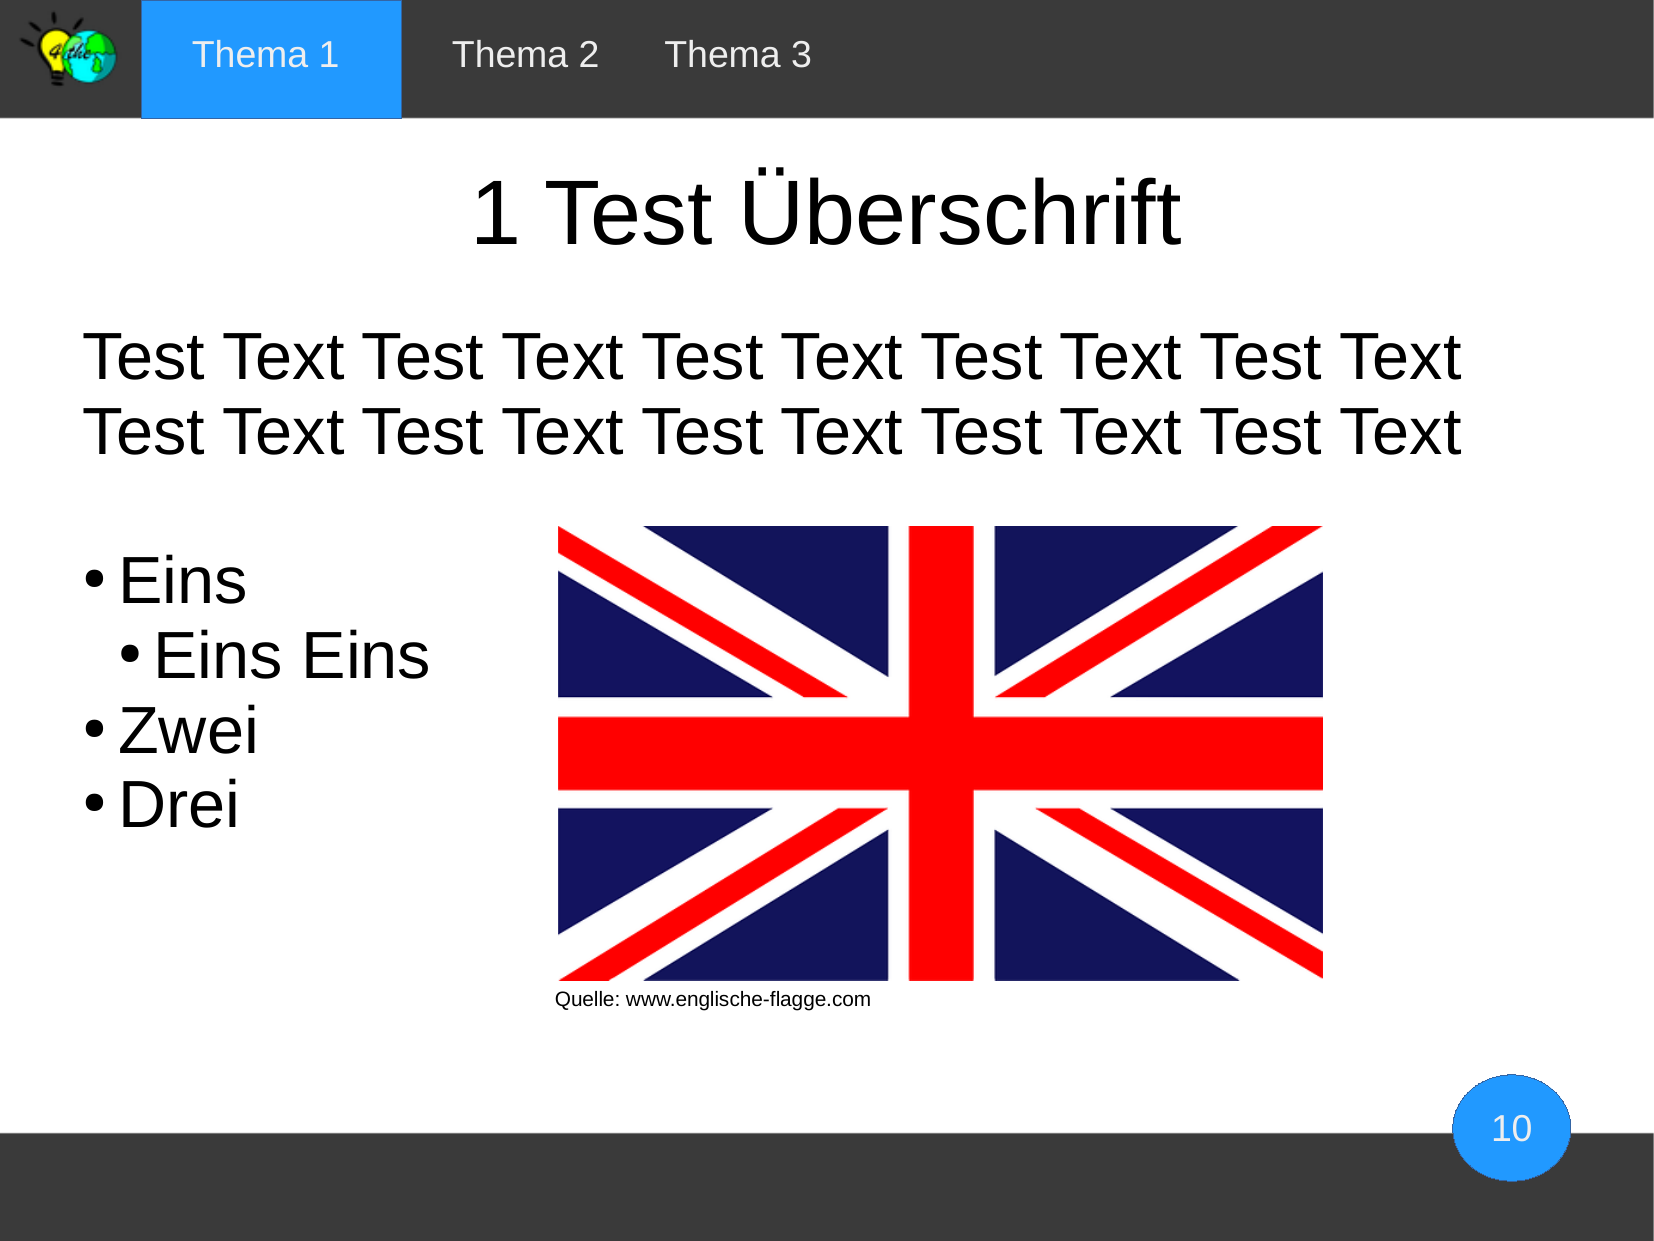

Thema 1
Thema 2
Thema 3
# 1 Test Überschrift
Test Text Test Text Test Text Test Text Test Text Test Text Test Text Test Text Test Text Test Text
Eins
Eins Eins
Zwei
Drei
Quelle: www.englische-flagge.com
10